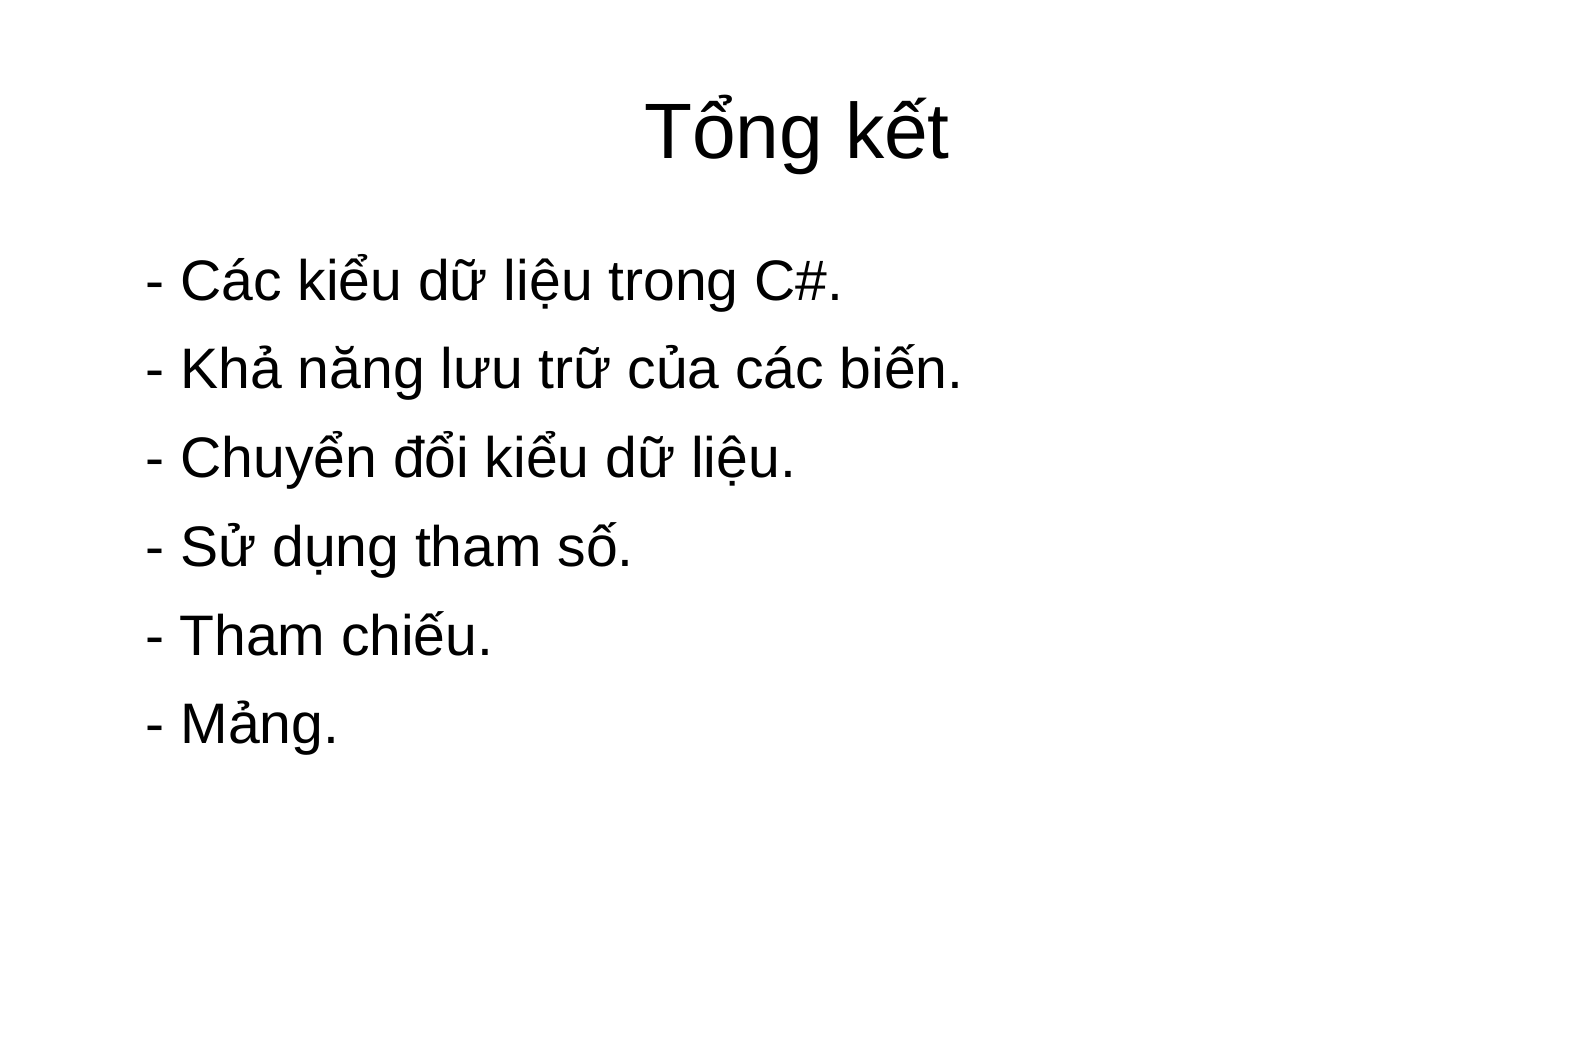

# Tổng kết
- Các kiểu dữ liệu trong C#.
- Khả năng lưu trữ của các biến.
- Chuyển đổi kiểu dữ liệu.
- Sử dụng tham số.
- Tham chiếu.
- Mảng.